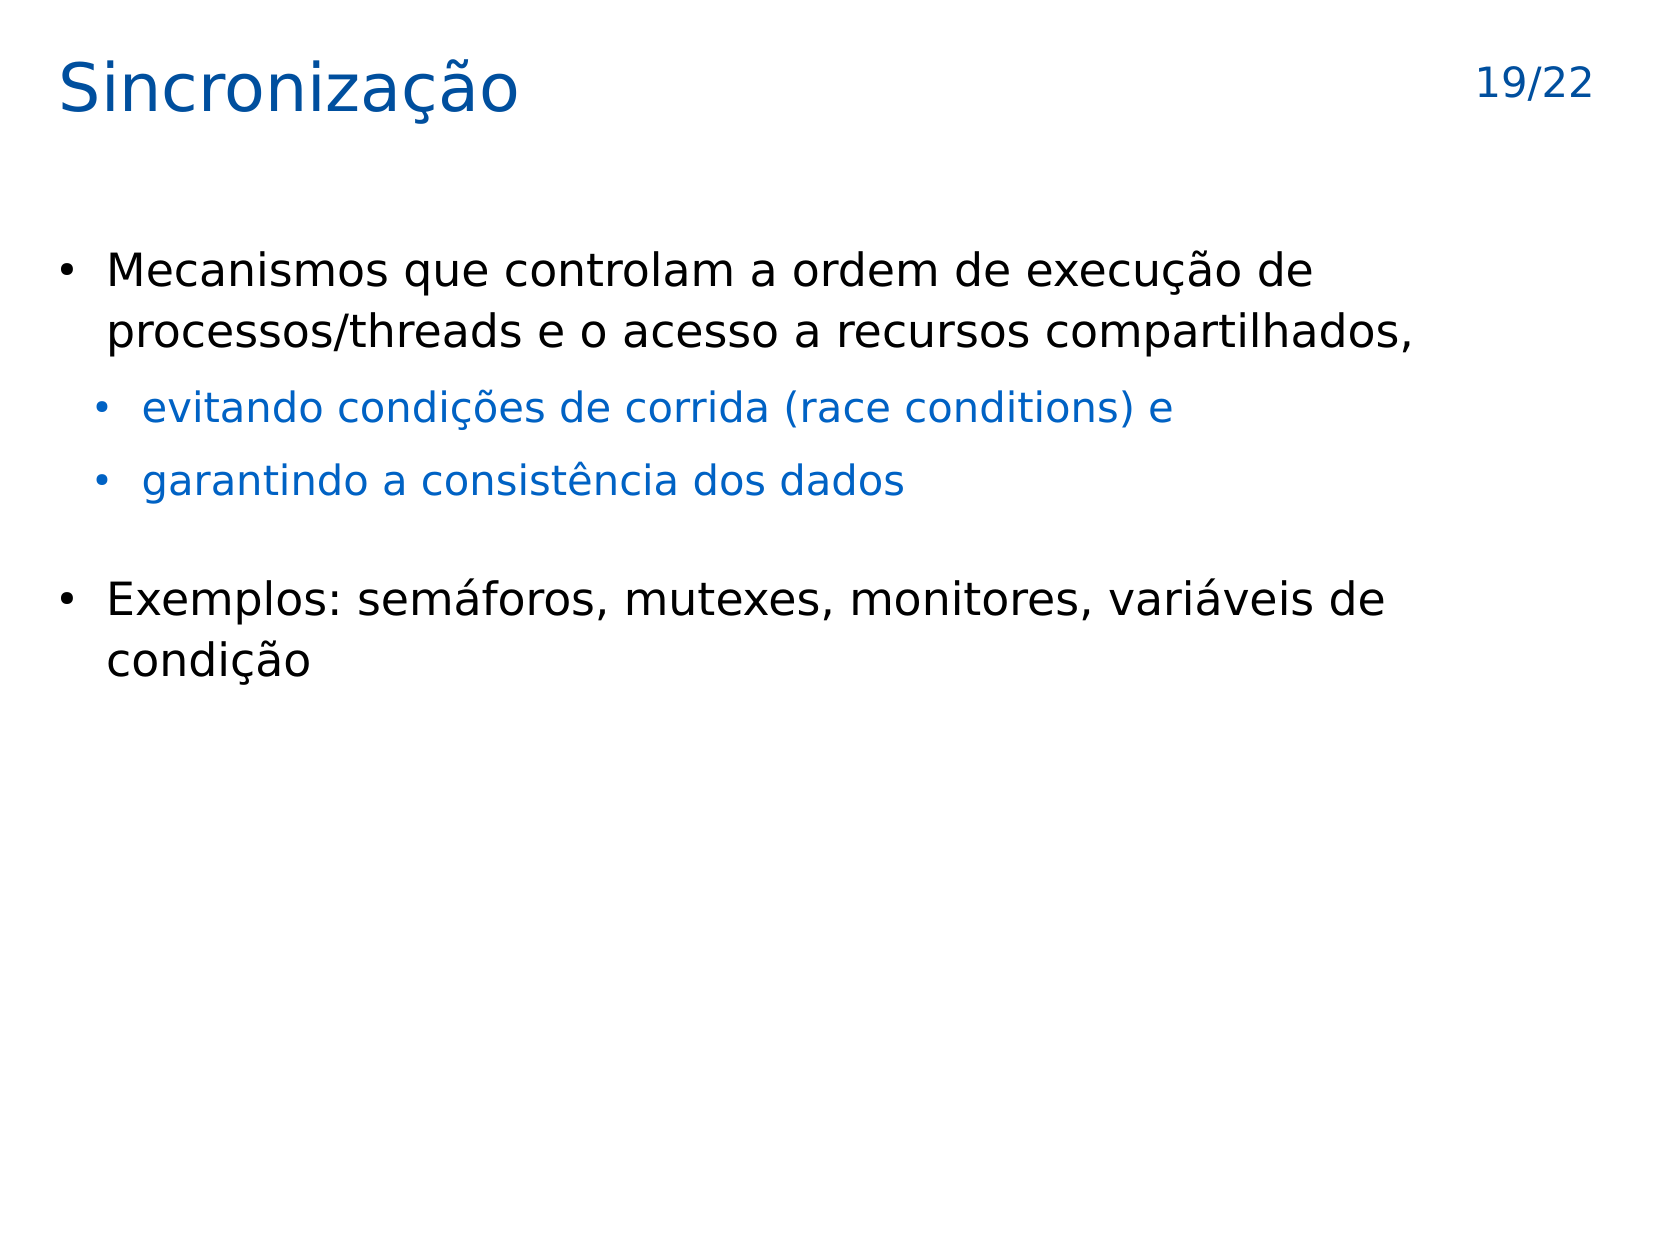

# Sincronização
19
Mecanismos que controlam a ordem de execução de processos/threads e o acesso a recursos compartilhados,
evitando condições de corrida (race conditions) e
garantindo a consistência dos dados
Exemplos: semáforos, mutexes, monitores, variáveis de condição